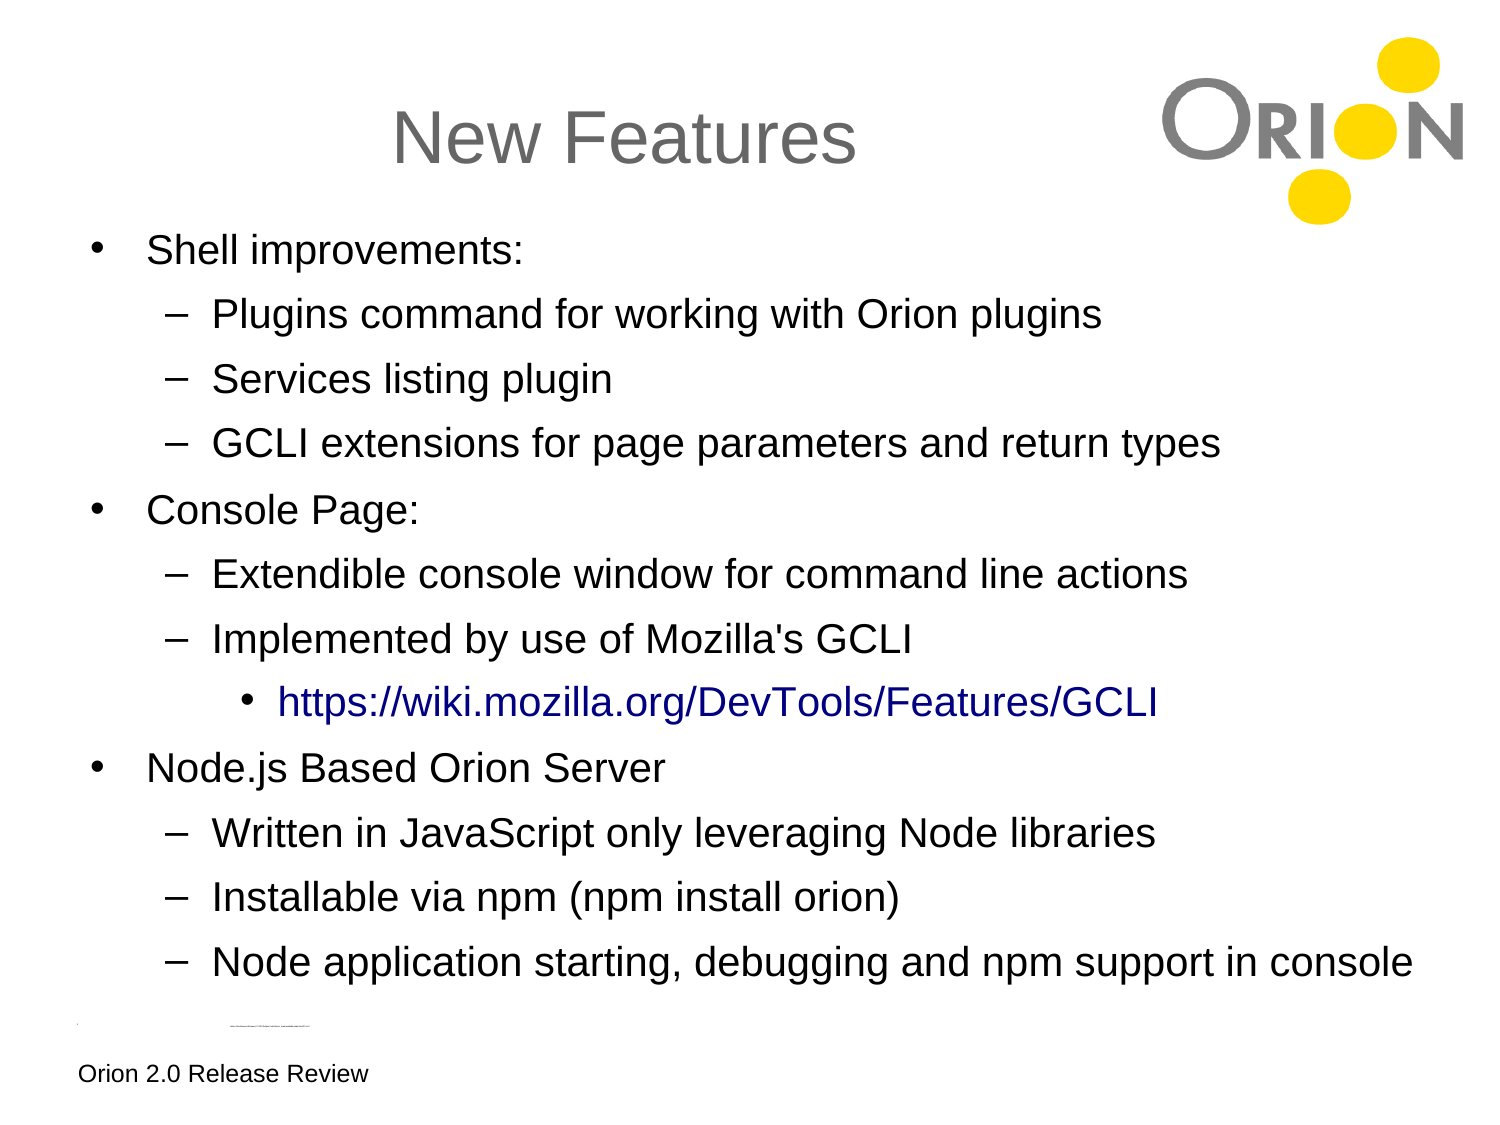

# New Features
Shell improvements:
Plugins command for working with Orion plugins
Services listing plugin
GCLI extensions for page parameters and return types
Console Page:
Extendible console window for command line actions
Implemented by use of Mozilla's GCLI
https://wiki.mozilla.org/DevTools/Features/GCLI
Node.js Based Orion Server
Written in JavaScript only leveraging Node libraries
Installable via npm (npm install orion)
Node application starting, debugging and npm support in console
3
Copyright 2011